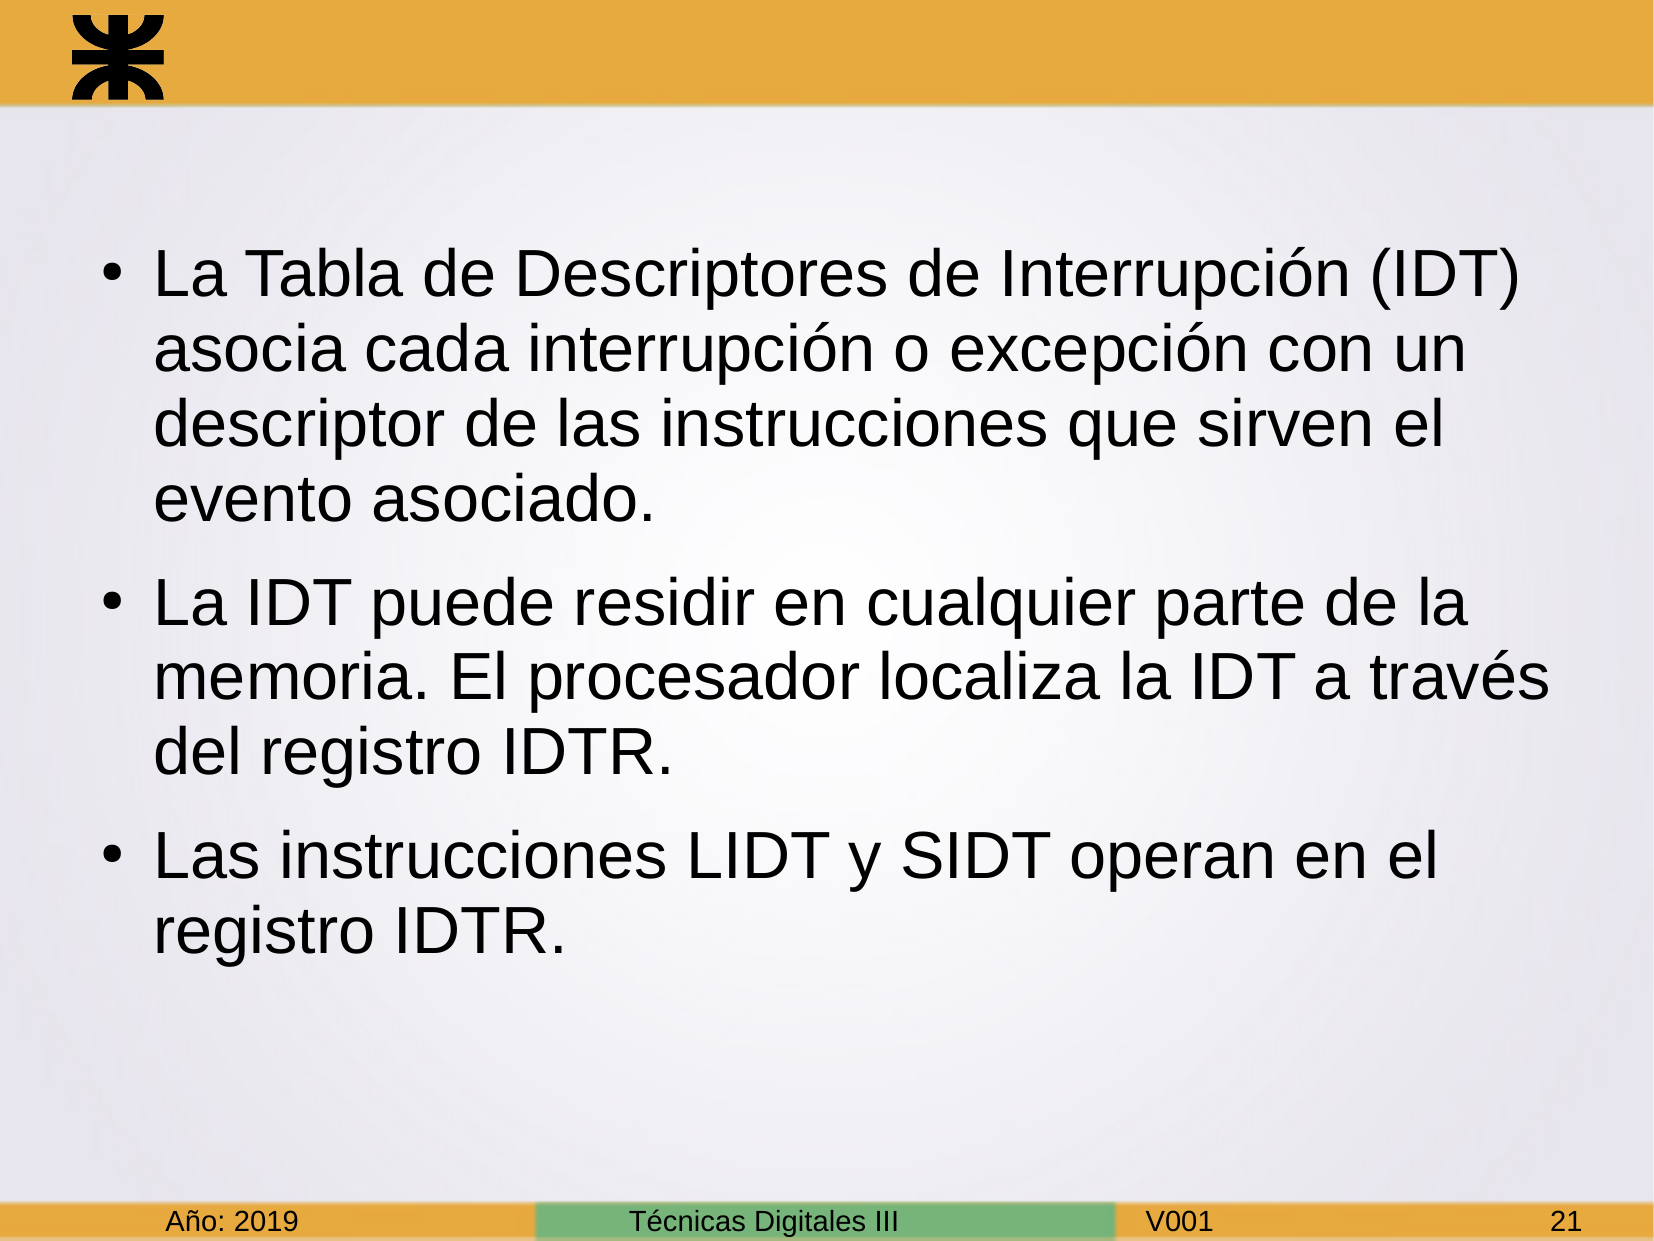

#
La Tabla de Descriptores de Interrupción (IDT) asocia cada interrupción o excepción con un descriptor de las instrucciones que sirven el evento asociado.
La IDT puede residir en cualquier parte de la memoria. El procesador localiza la IDT a través del registro IDTR.
Las instrucciones LIDT y SIDT operan en el registro IDTR.
2013
Técnicas Digitales III
21